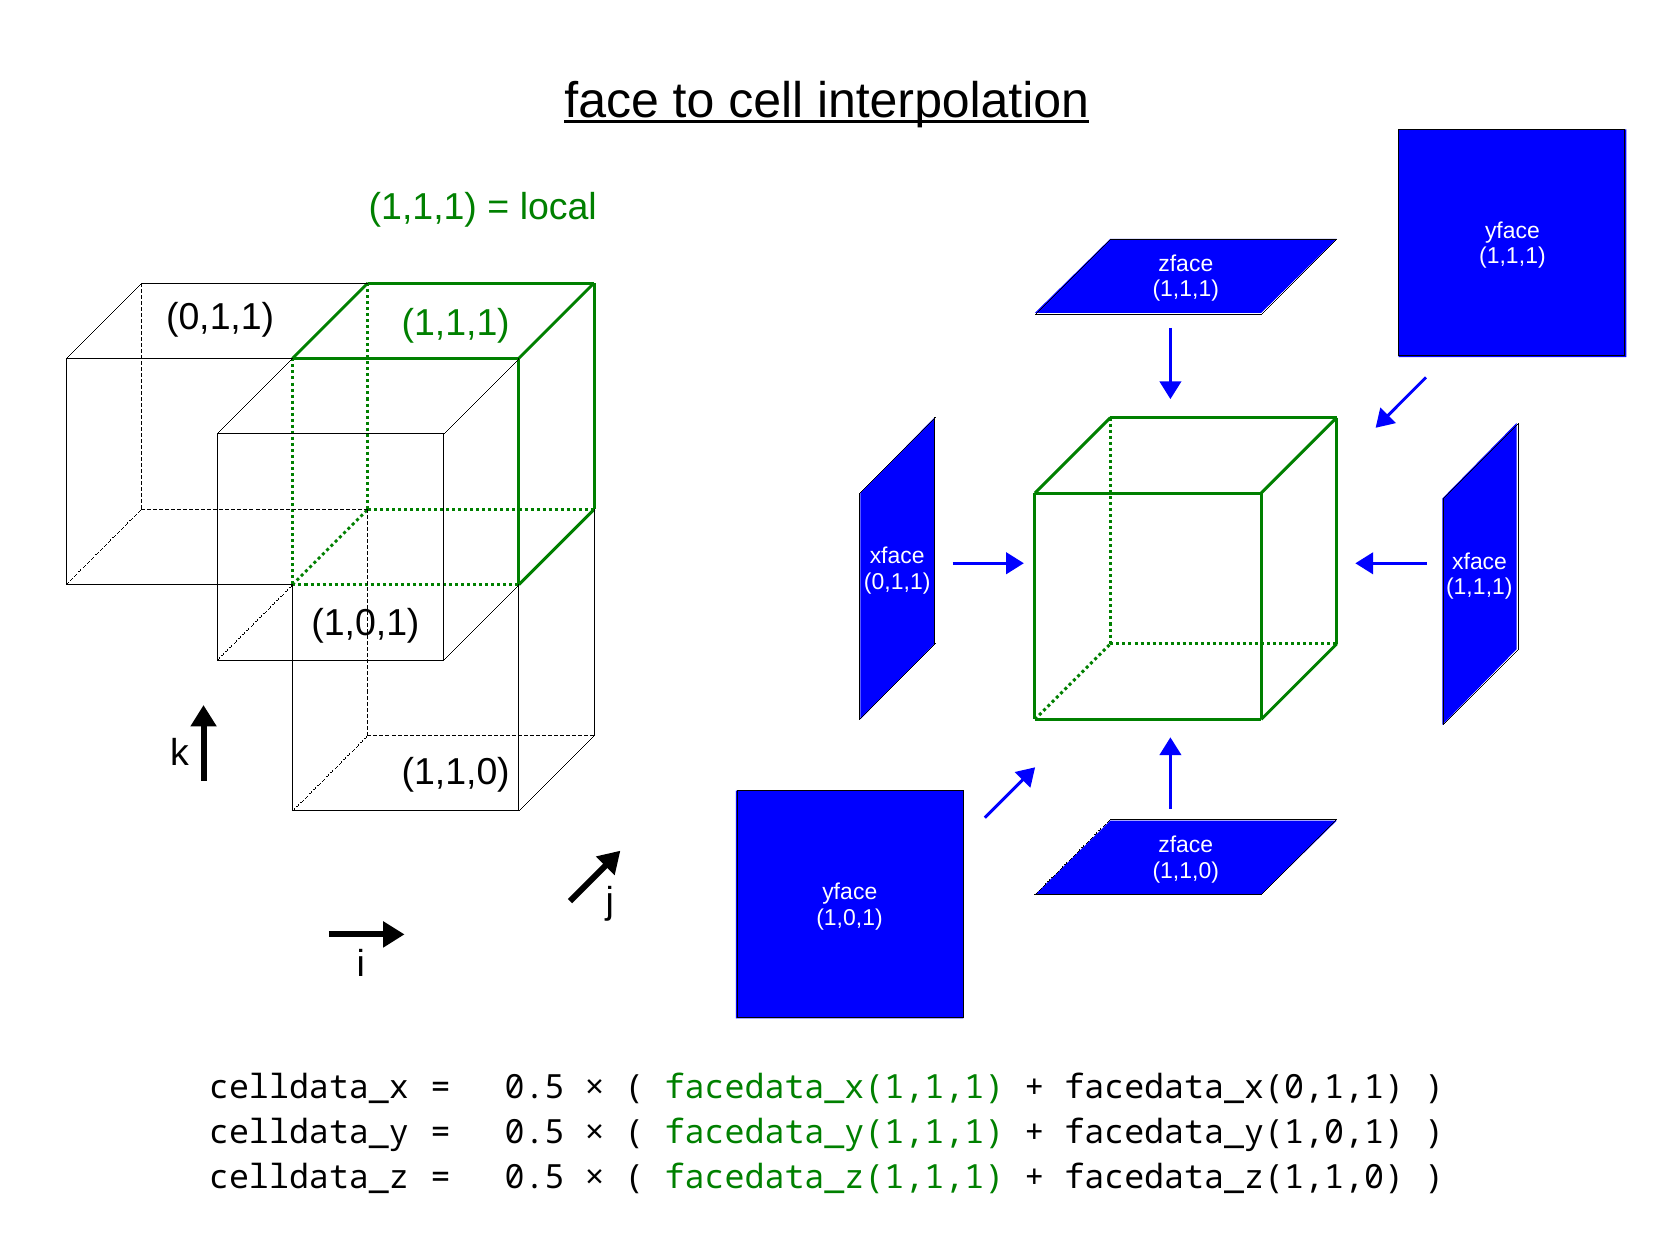

face to cell interpolation
(1,1,1) = local
yface
(1,1,1)
zface
(1,1,1)
(0,1,1)
(1,1,1)
xface
(0,1,1)
xface
(1,1,1)
(1,0,1)
k
(1,1,0)
zface
(1,1,0)
yface
(1,0,1)
j
i
celldata_x	=	0.5 × ( facedata_x(1,1,1) + facedata_x(0,1,1) )
celldata_y	=	0.5 × ( facedata_y(1,1,1) + facedata_y(1,0,1) )
celldata_z	=	0.5 × ( facedata_z(1,1,1) + facedata_z(1,1,0) )